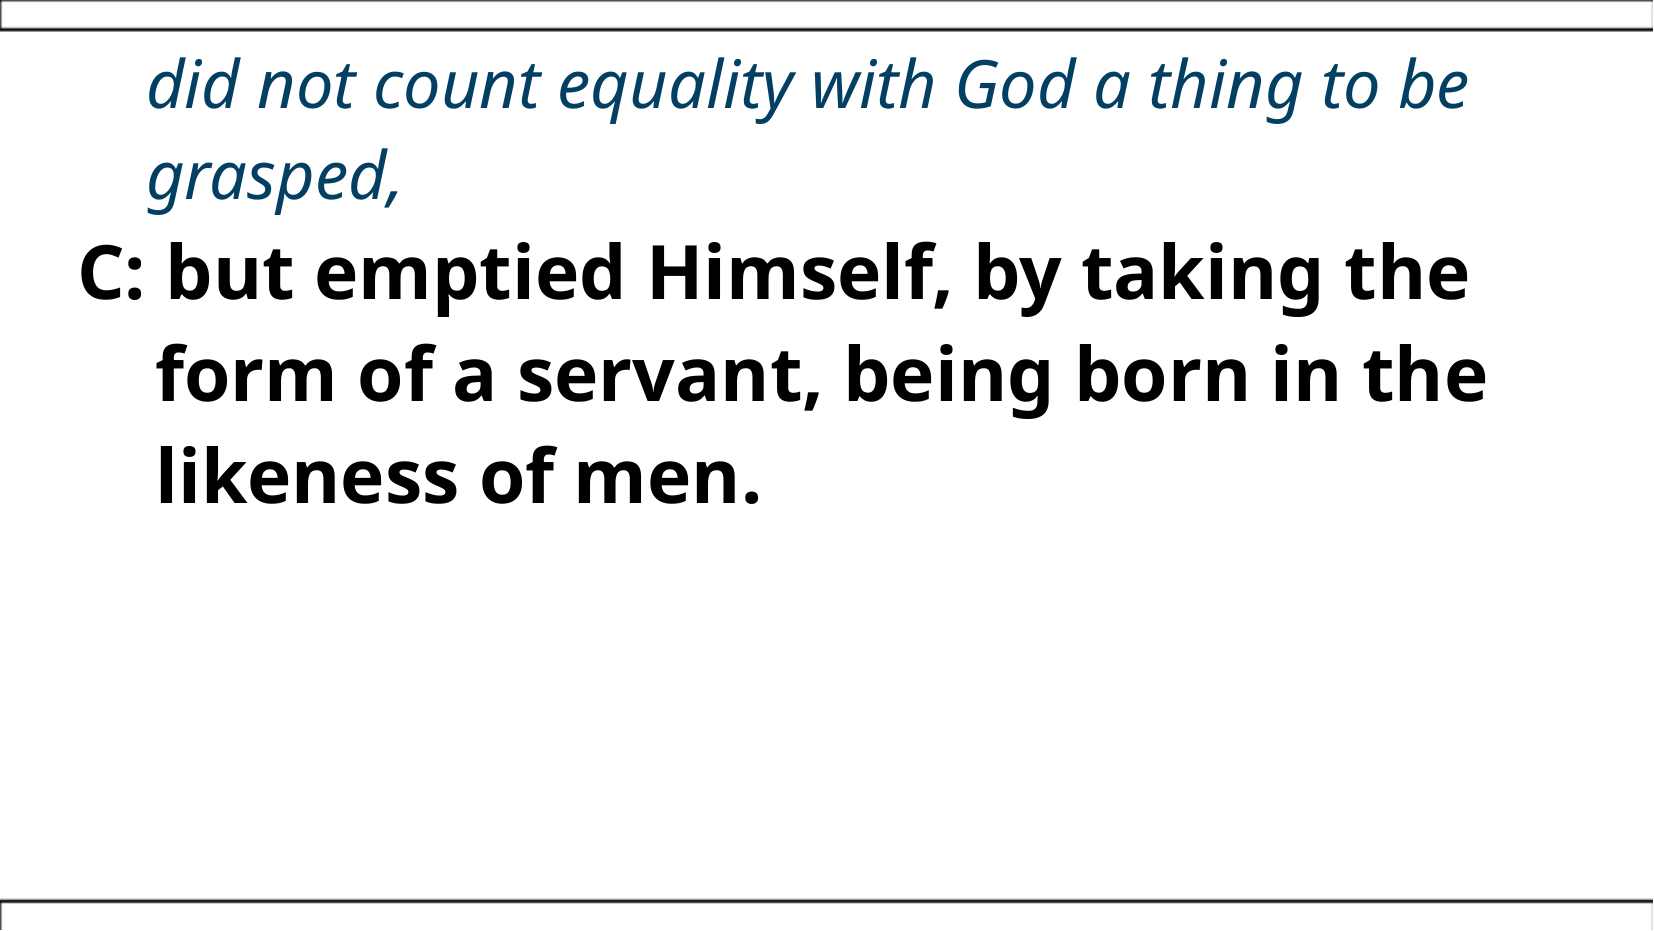

did not count equality with God a thing to be
 grasped,
C: but emptied Himself, by taking the
 form of a servant, being born in the
 likeness of men.